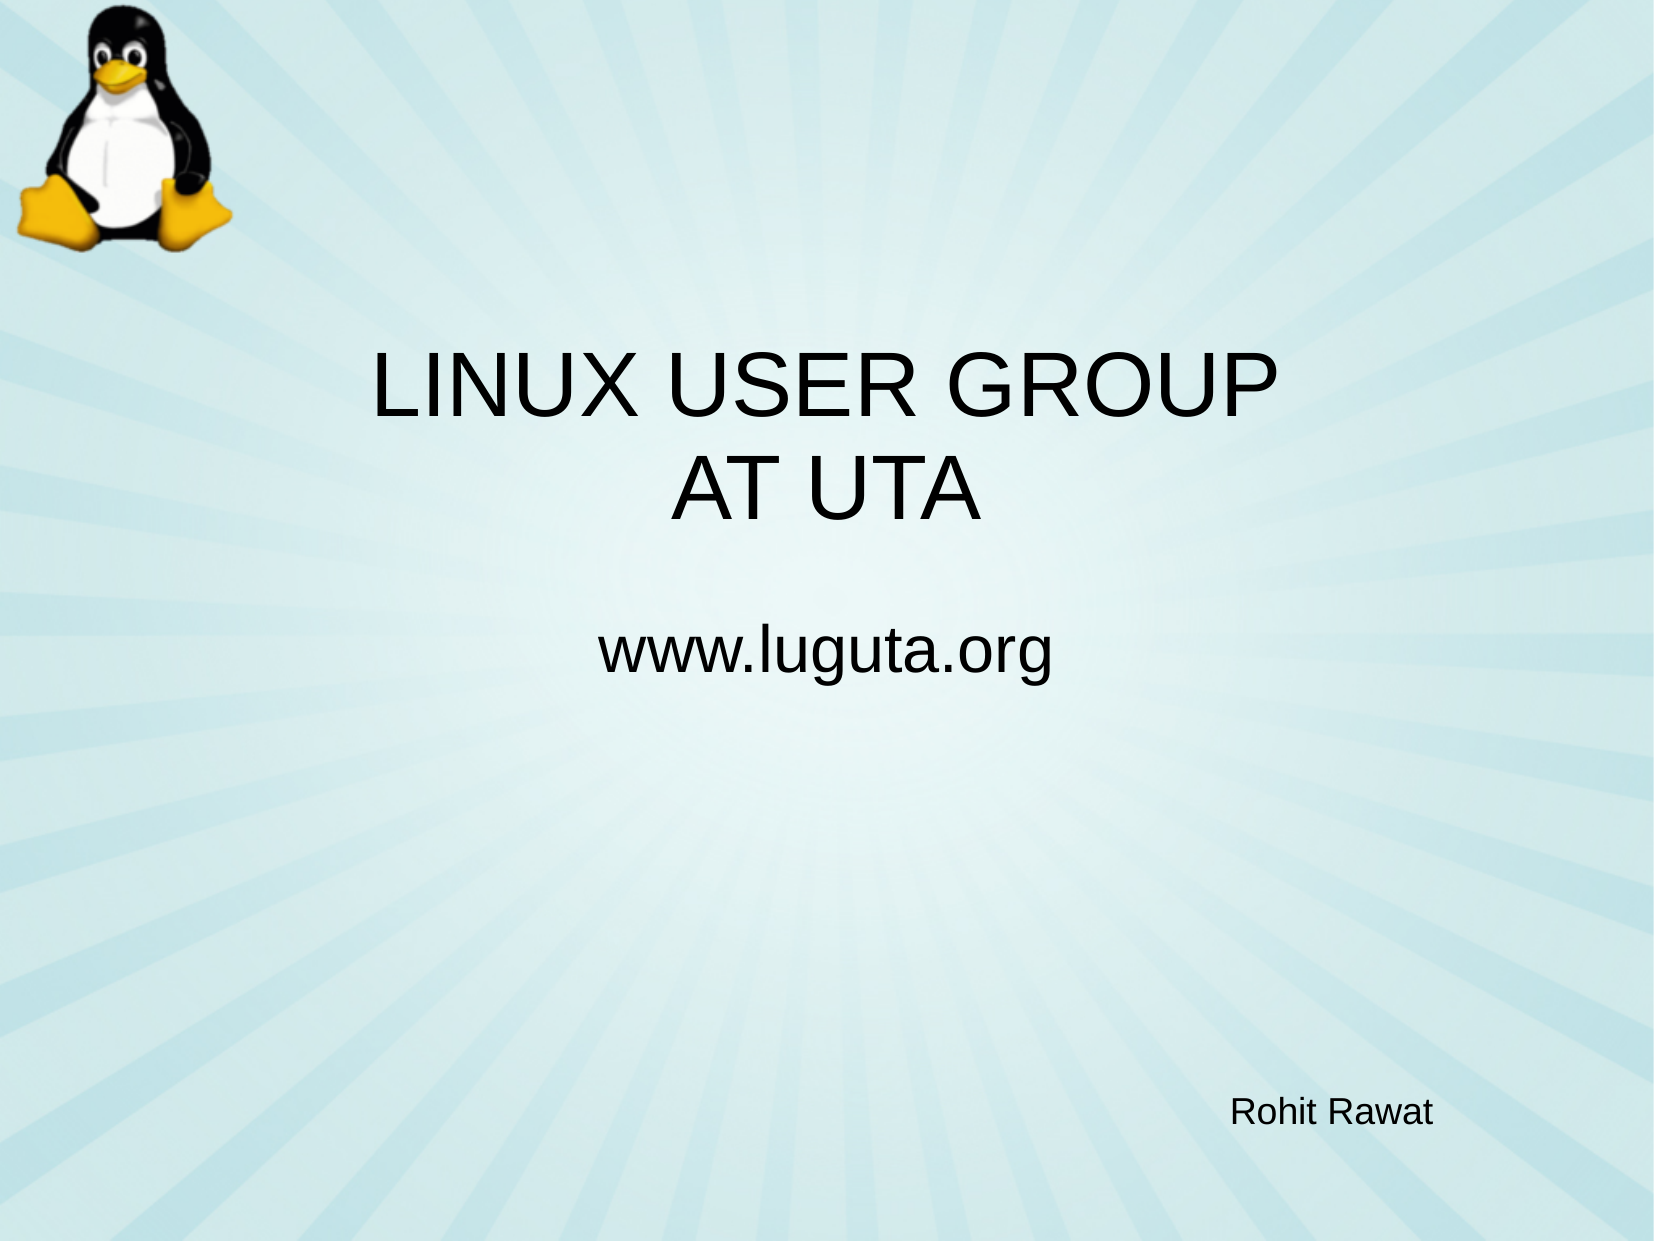

www.luguta.org
# LINUX USER GROUP AT UTA
Rohit Rawat